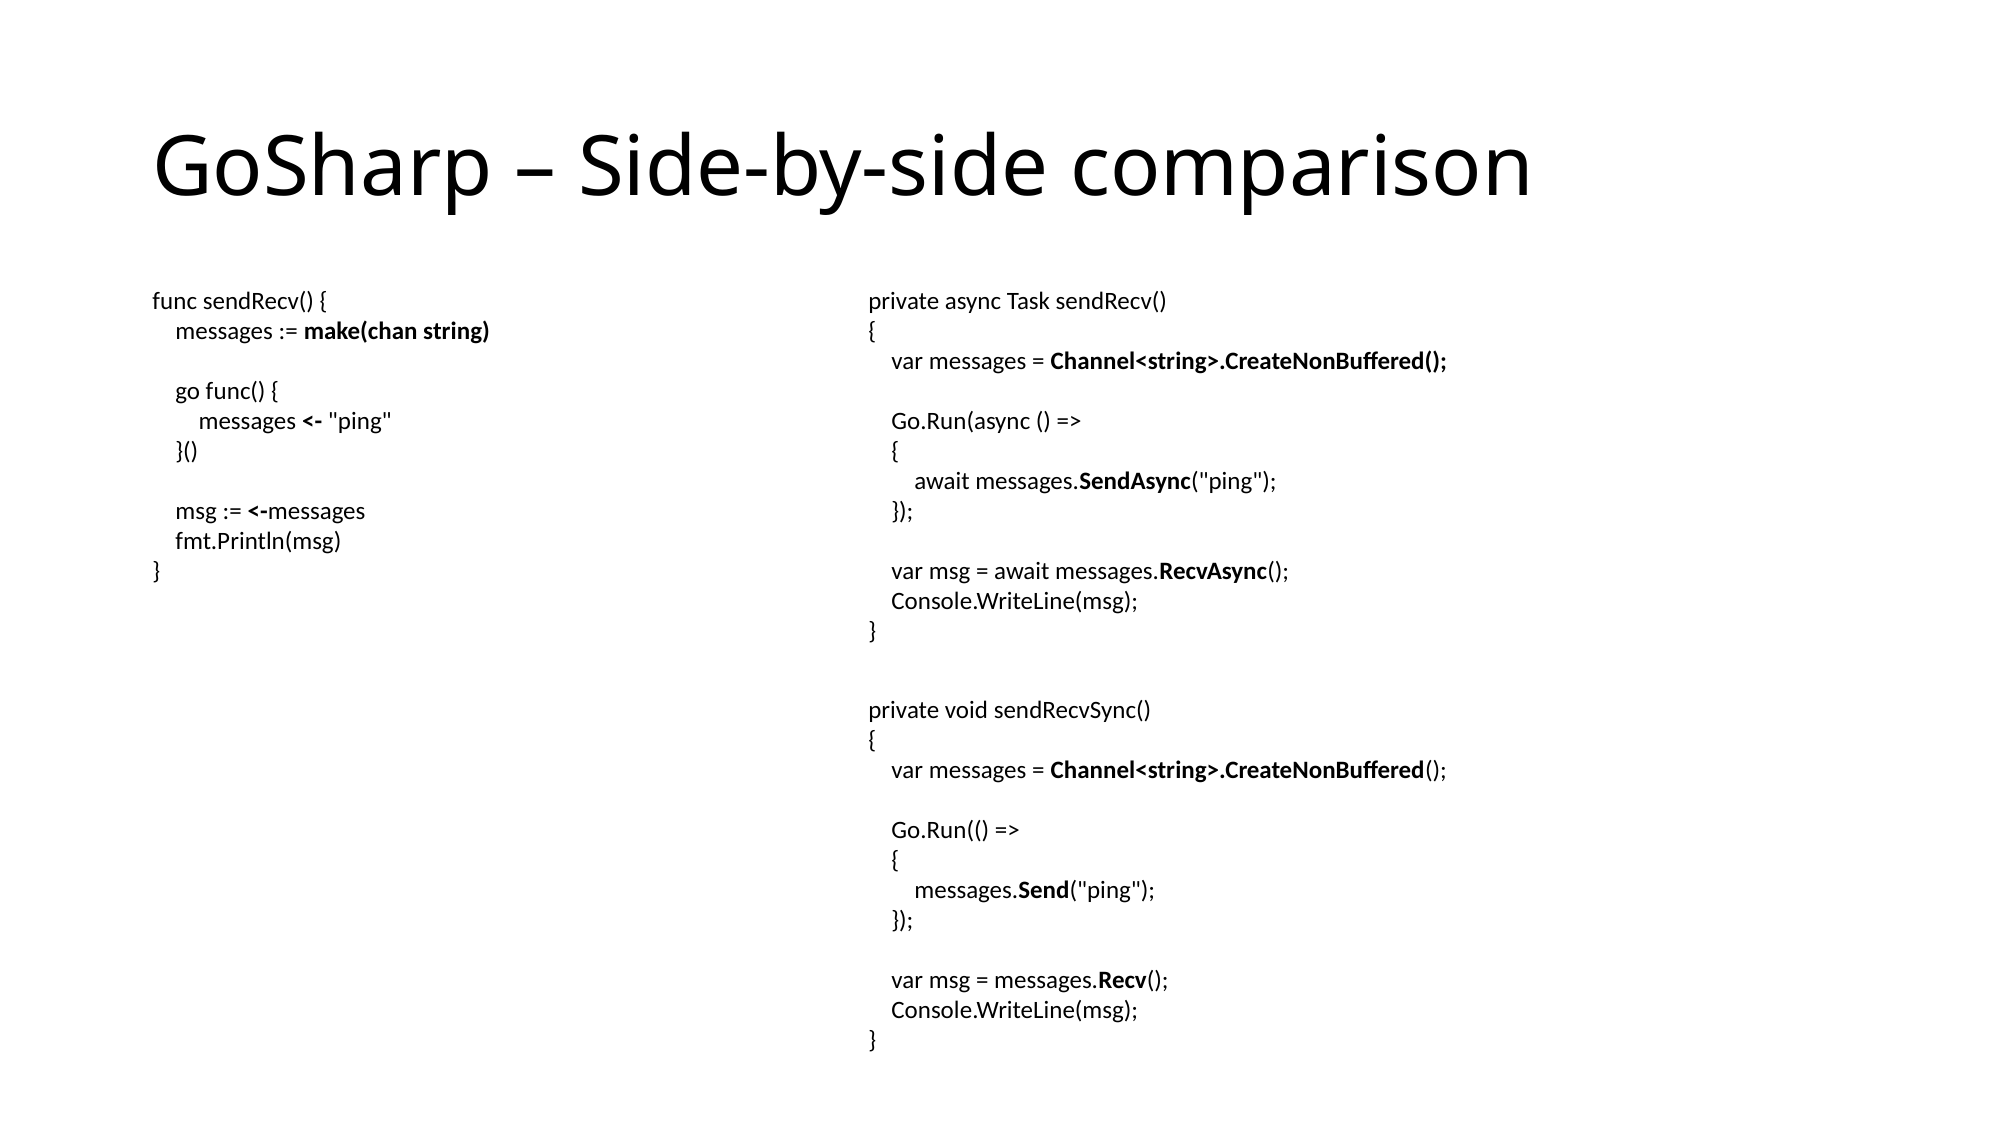

# GoSharp – Side-by-side comparison
func sendRecv() {
 messages := make(chan string)
 go func() {
 messages <- "ping"
 }()
 msg := <-messages
 fmt.Println(msg)
}
private async Task sendRecv()
{
 var messages = Channel<string>.CreateNonBuffered();
 Go.Run(async () =>
 {
 await messages.SendAsync("ping");
 });
 var msg = await messages.RecvAsync();
 Console.WriteLine(msg);
}
private void sendRecvSync()
{
 var messages = Channel<string>.CreateNonBuffered();
 Go.Run(() =>
 {
 messages.Send("ping");
 });
 var msg = messages.Recv();
 Console.WriteLine(msg);
}